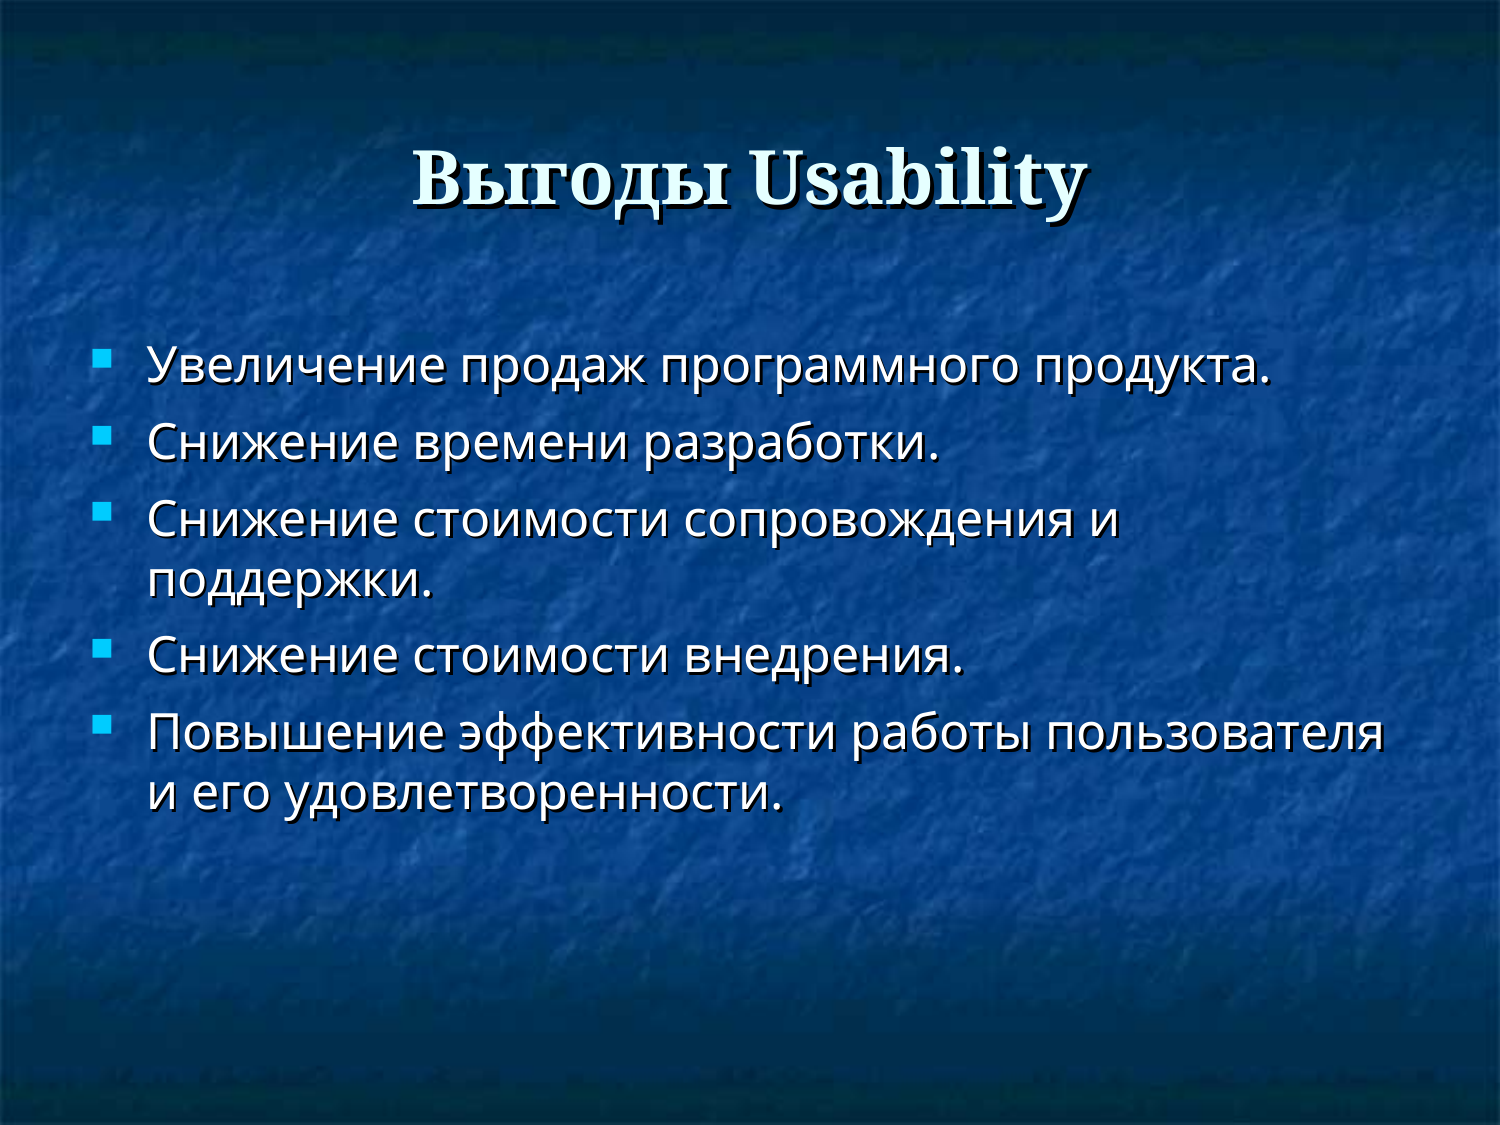

# Выгоды Usability
Увеличение продаж программного продукта.
Снижение времени разработки.
Снижение стоимости сопровождения и поддержки.
Снижение стоимости внедрения.
Повышение эффективности работы пользователя и его удовлетворенности.